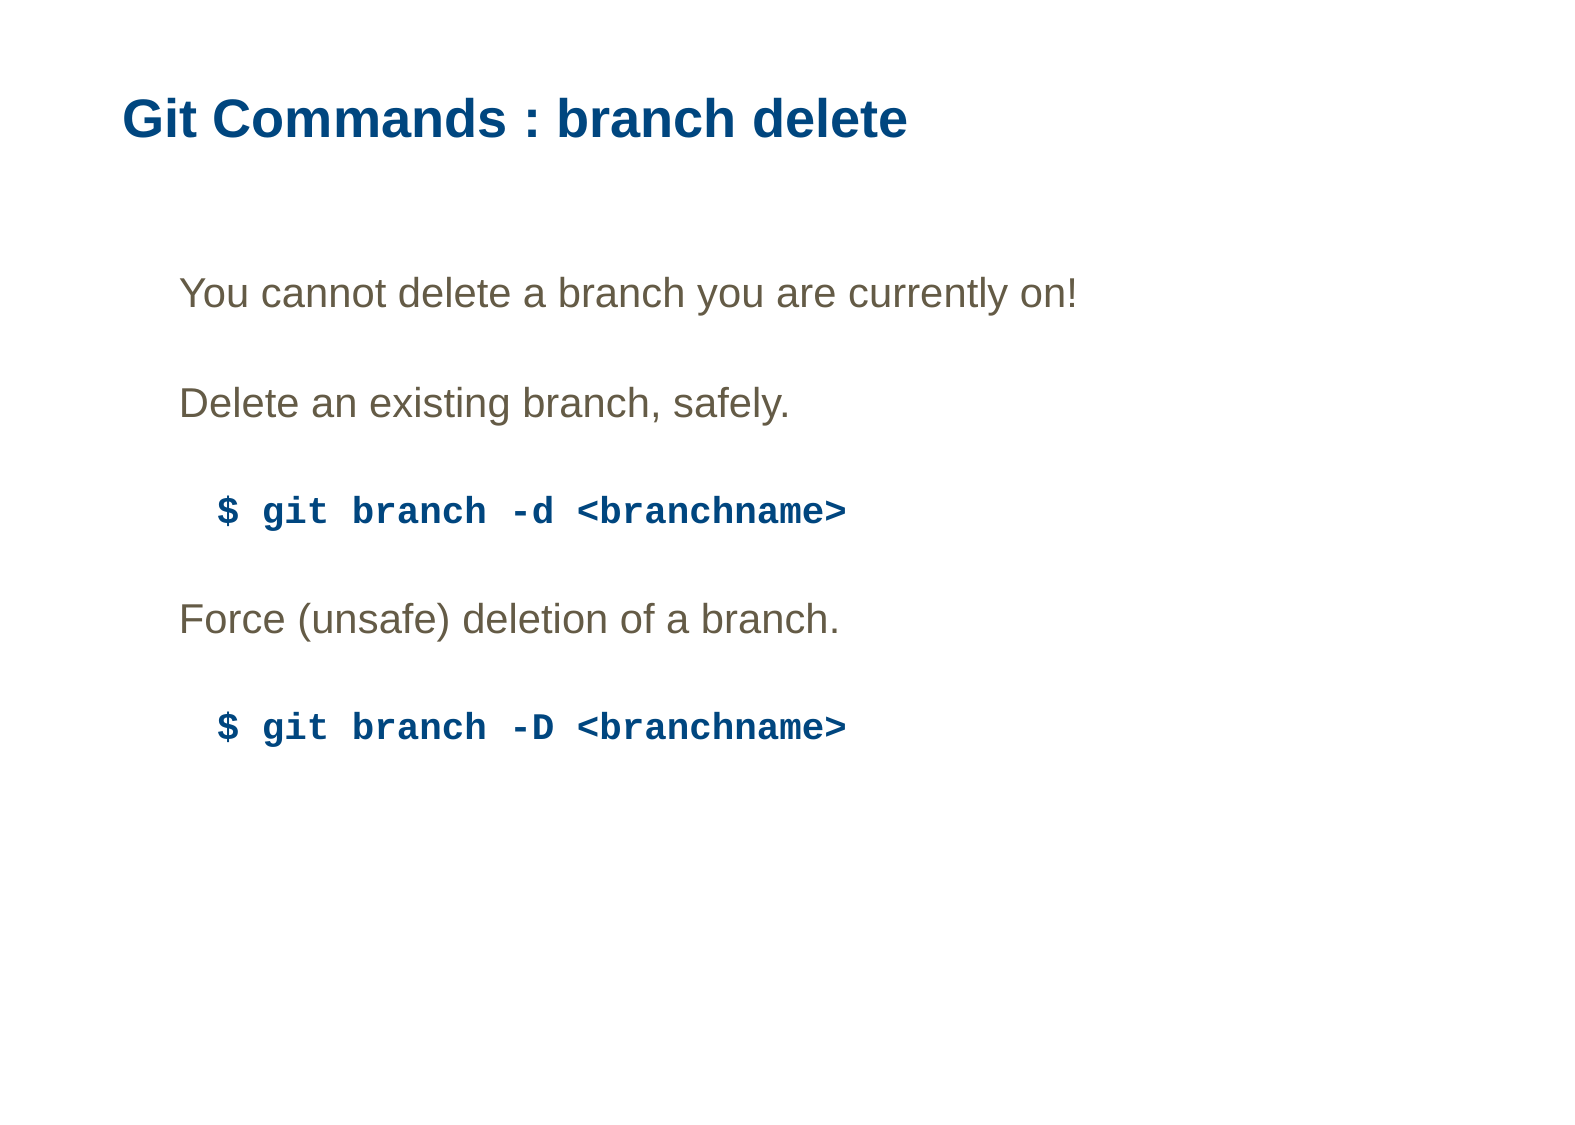

# Git Commands : branch delete
You cannot delete a branch you are currently on!
Delete an existing branch, safely.
$ git branch -d <branchname>
Force (unsafe) deletion of a branch.
$ git branch -D <branchname>